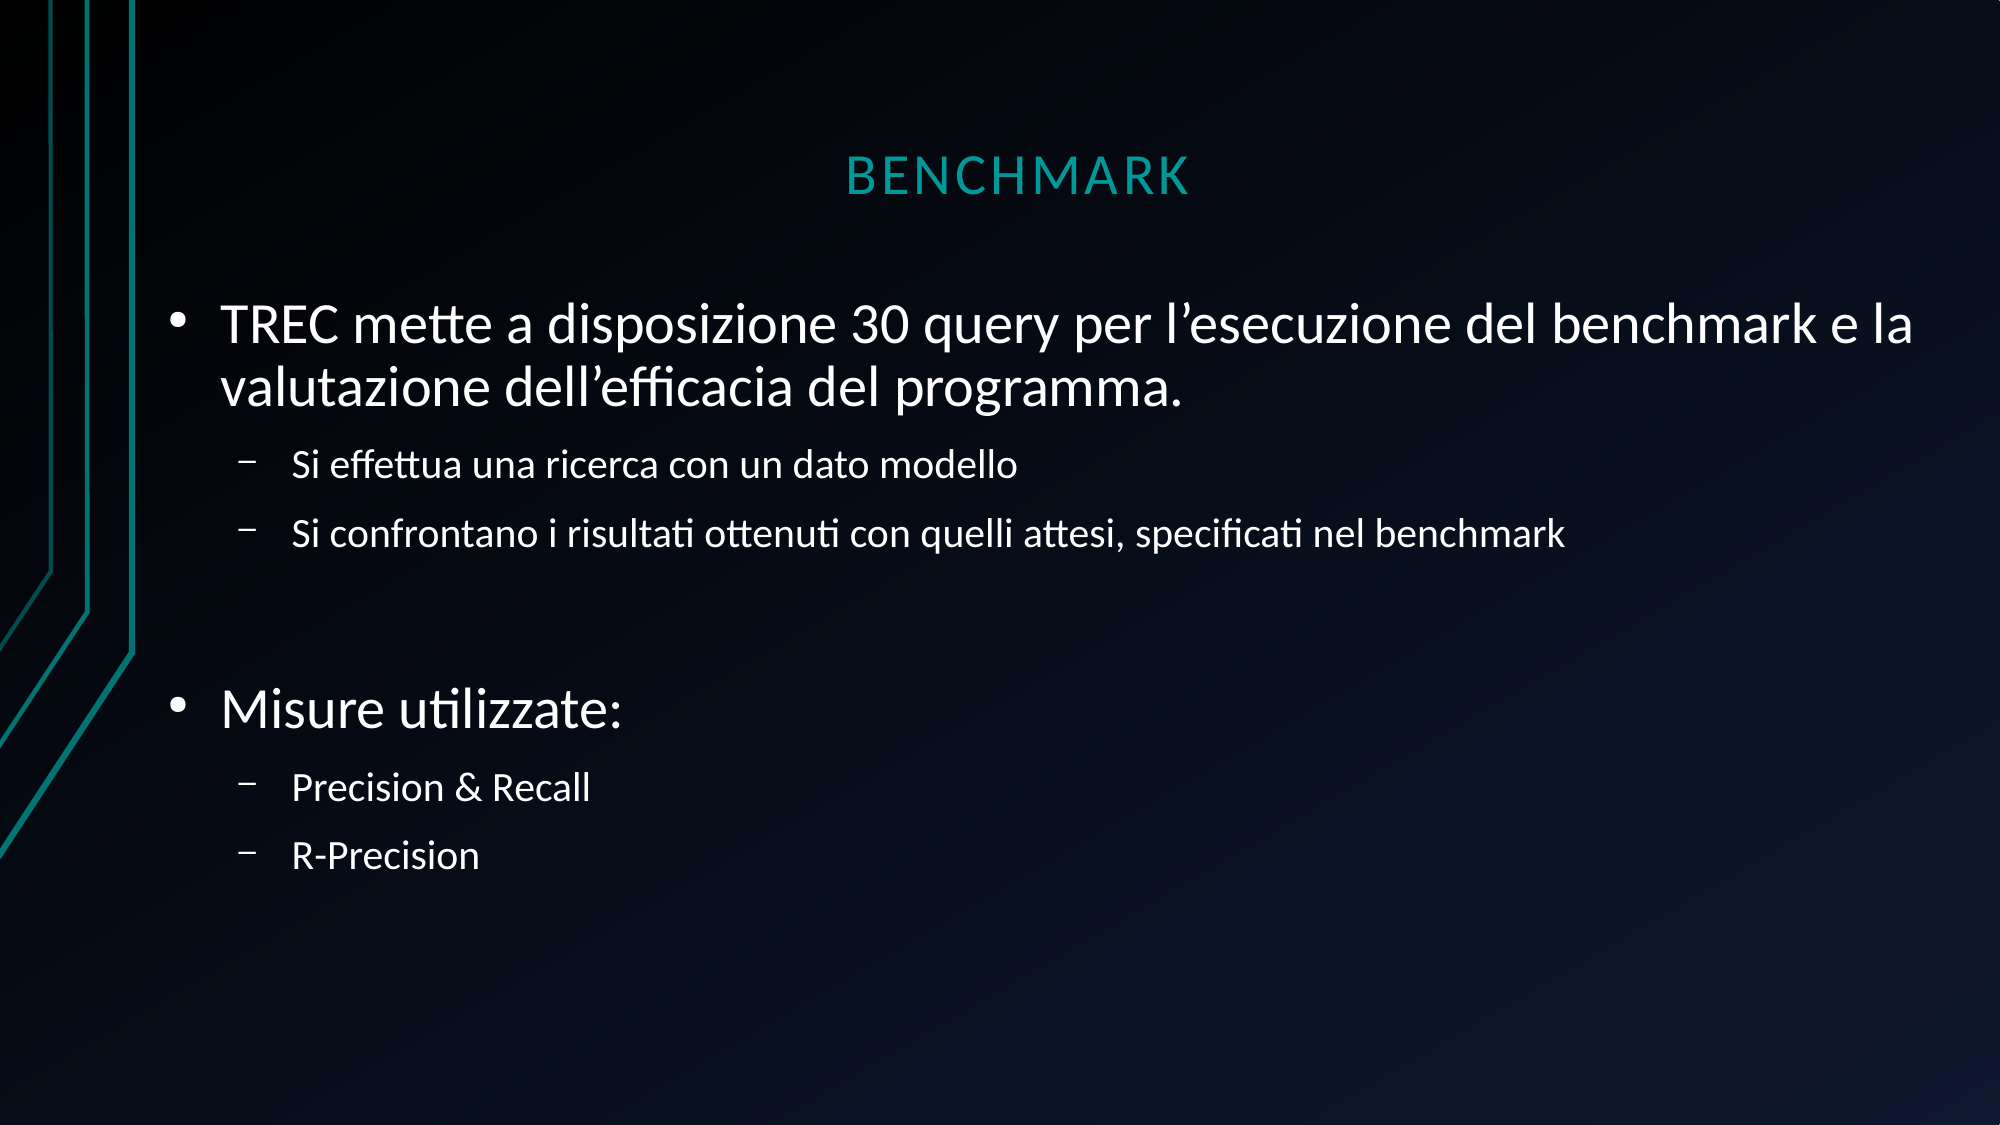

# Benchmark
TREC mette a disposizione 30 query per l’esecuzione del benchmark e la valutazione dell’efficacia del programma.
Si effettua una ricerca con un dato modello
Si confrontano i risultati ottenuti con quelli attesi, specificati nel benchmark
Misure utilizzate:
Precision & Recall
R-Precision